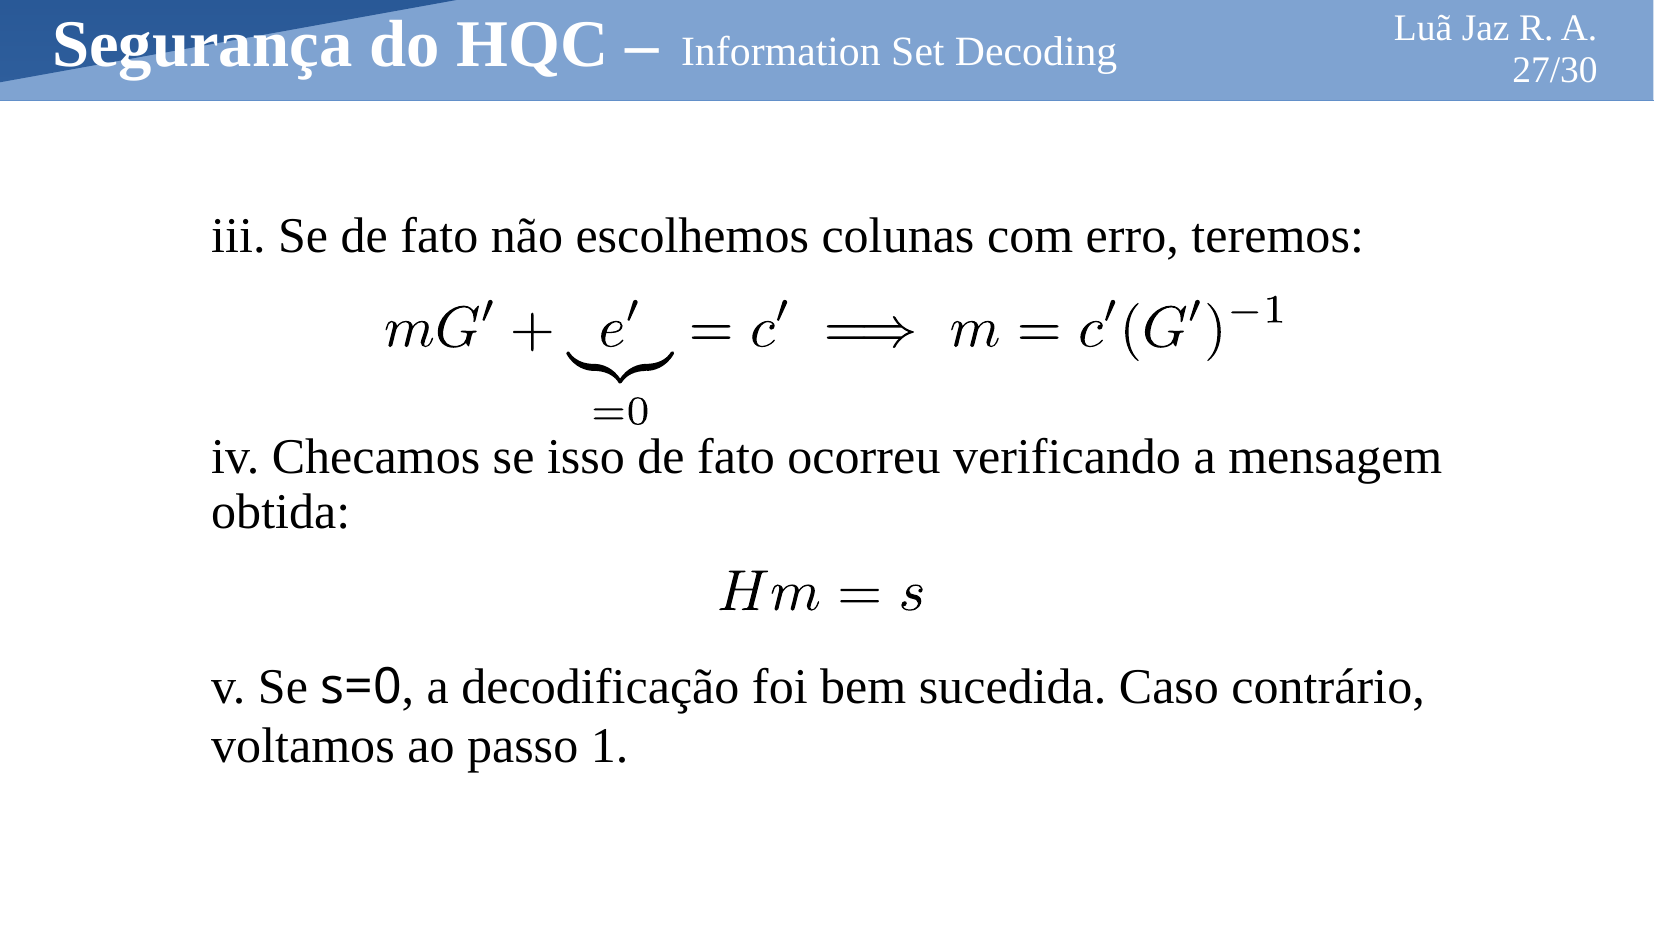

Segurança do HQC –
Luã Jaz R. A.
27/30
Information Set Decoding
iii. Se de fato não escolhemos colunas com erro, teremos:
iv. Checamos se isso de fato ocorreu verificando a mensagem obtida:
v. Se s=0, a decodificação foi bem sucedida. Caso contrário, voltamos ao passo 1.